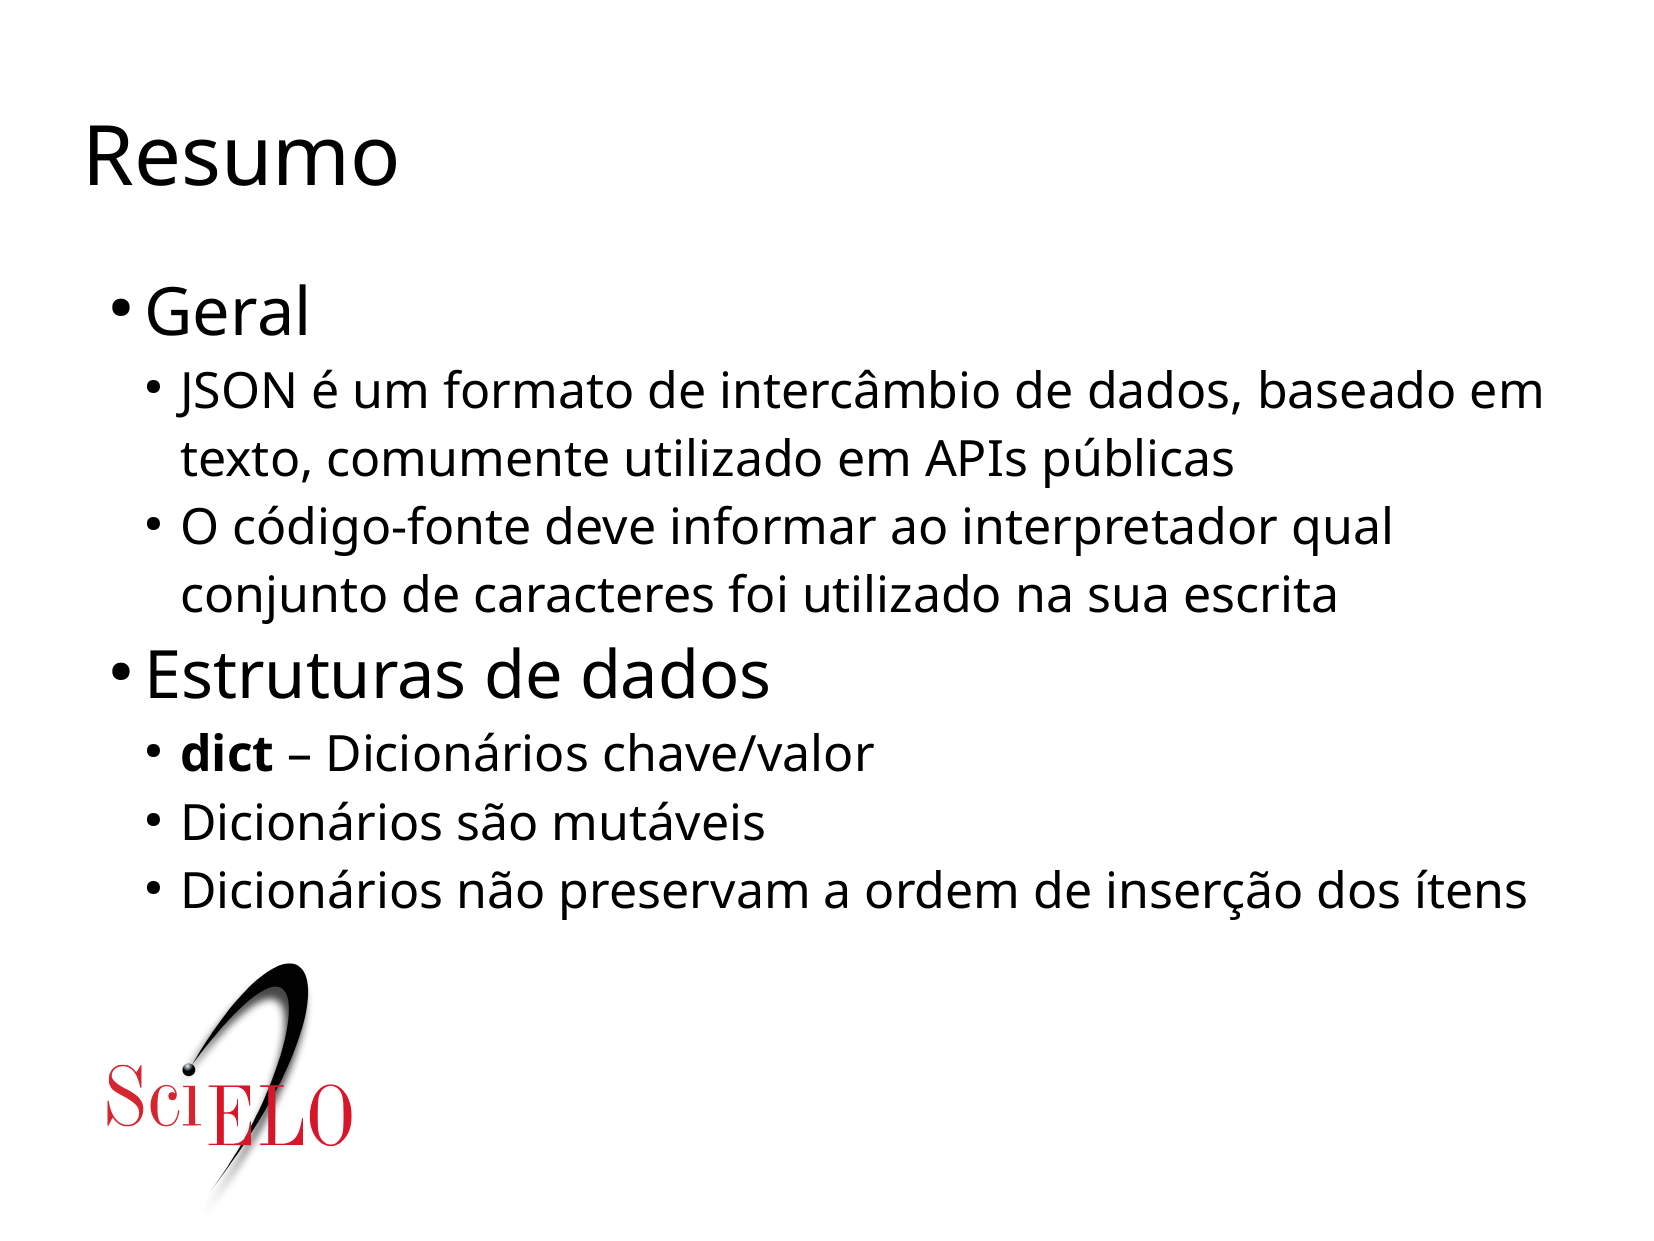

# Resumo
Geral
JSON é um formato de intercâmbio de dados, baseado em texto, comumente utilizado em APIs públicas
O código-fonte deve informar ao interpretador qual conjunto de caracteres foi utilizado na sua escrita
Estruturas de dados
dict – Dicionários chave/valor
Dicionários são mutáveis
Dicionários não preservam a ordem de inserção dos ítens